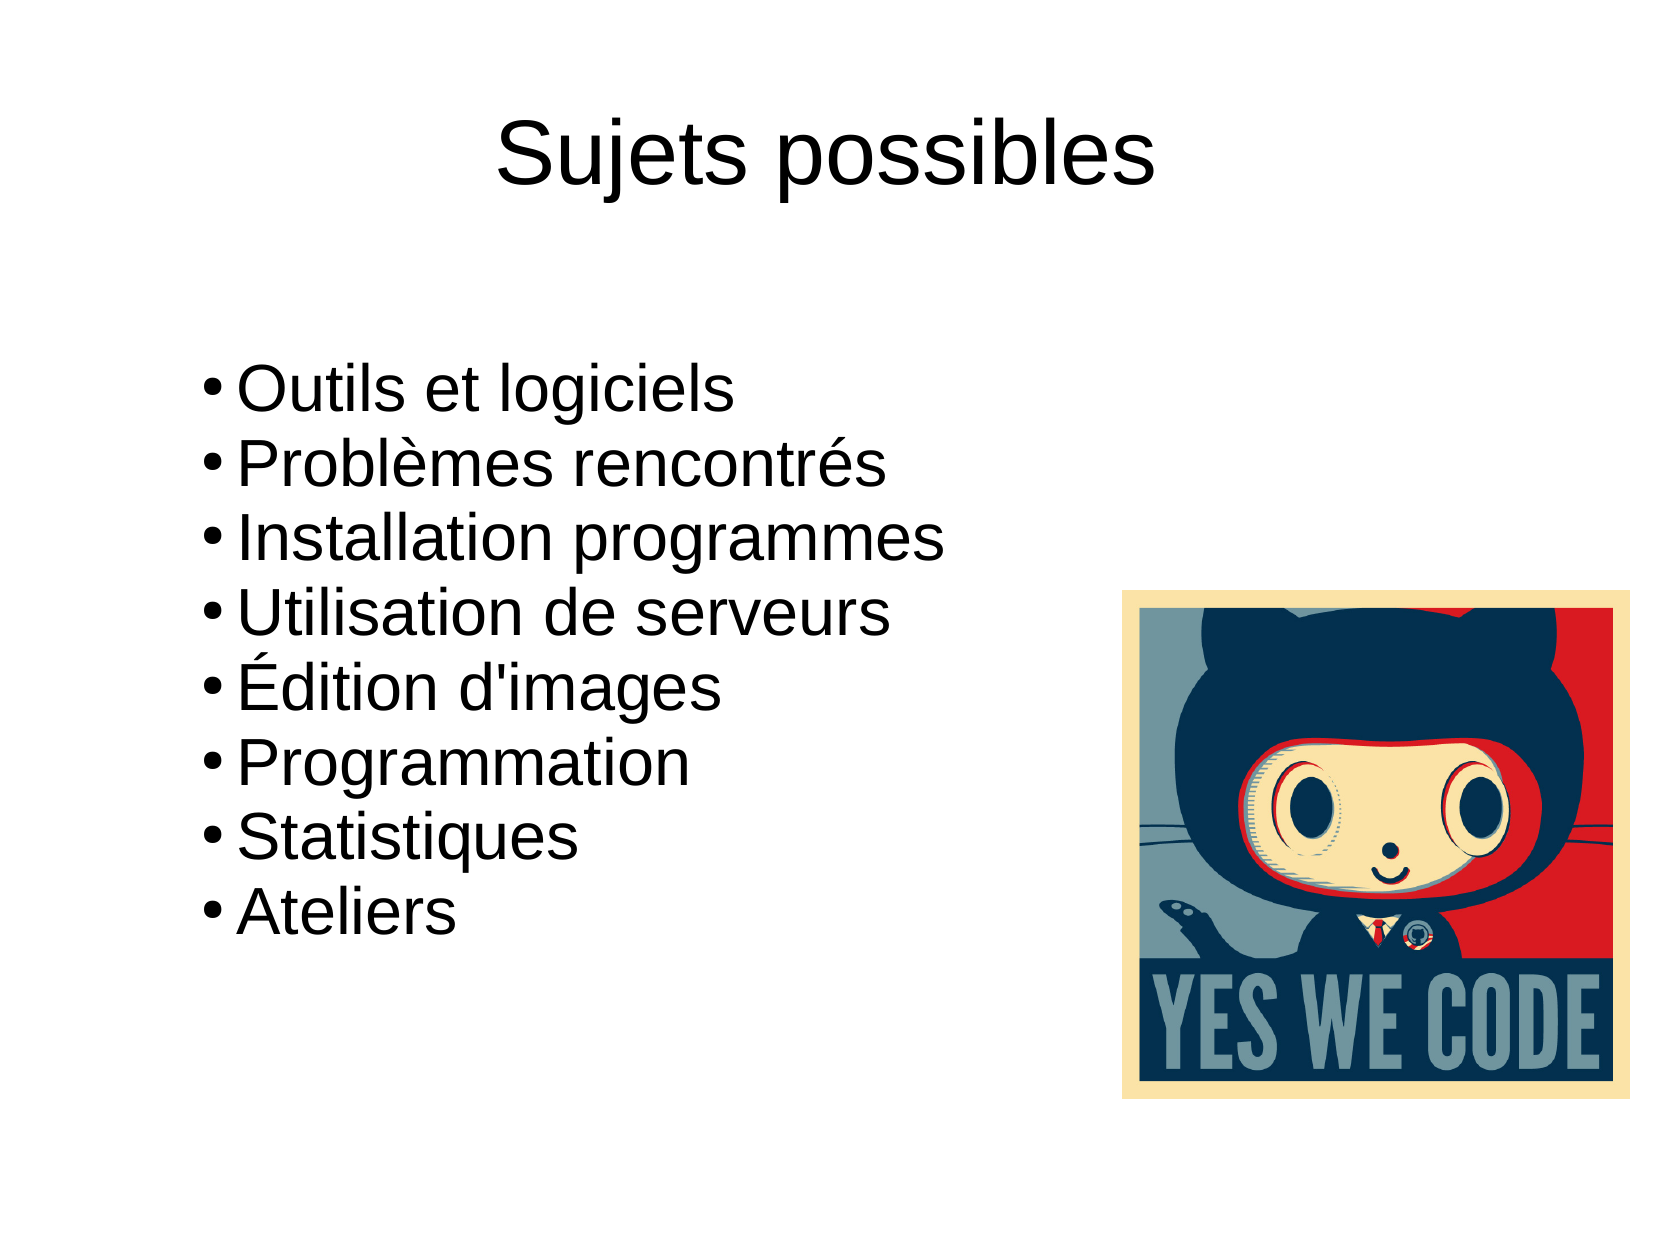

# Sujets possibles
Outils et logiciels
Problèmes rencontrés
Installation programmes
Utilisation de serveurs
Édition d'images
Programmation
Statistiques
Ateliers